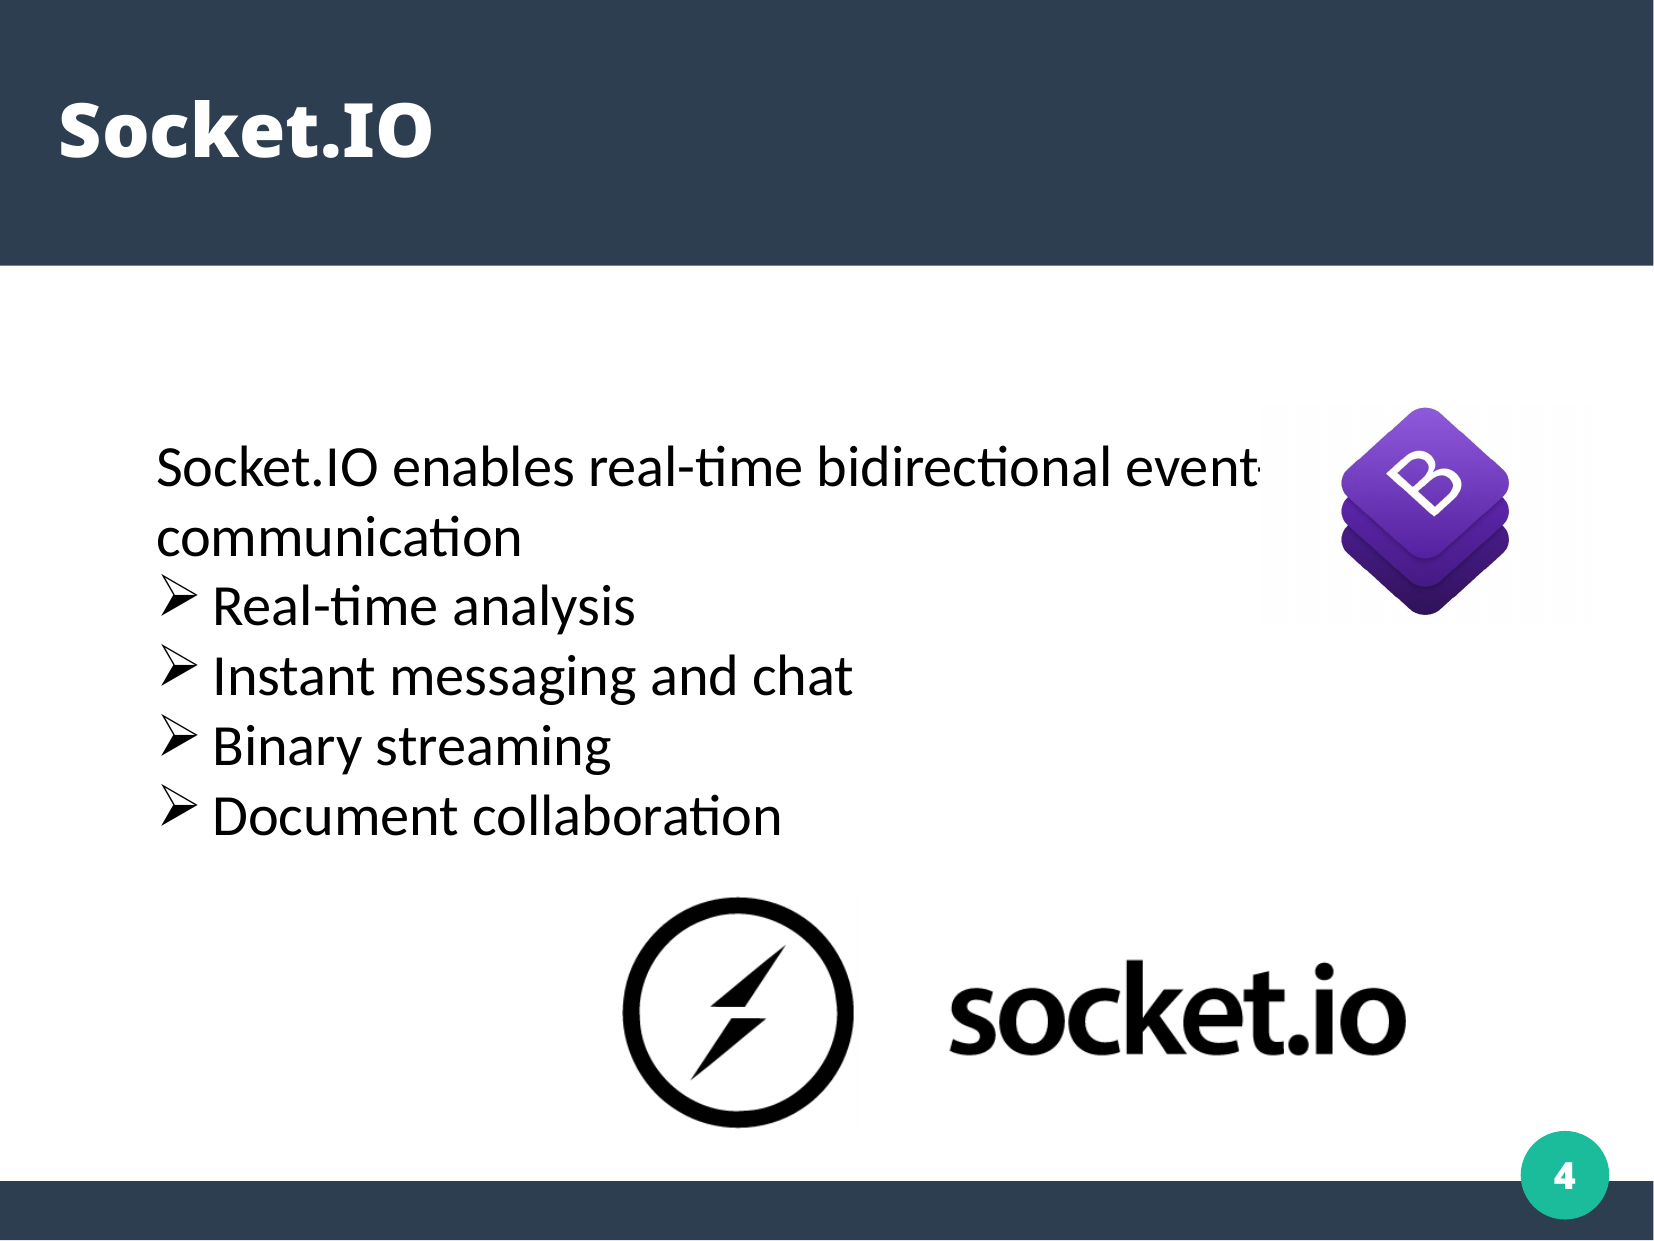

# Socket.IO
Socket.IO enables real-time bidirectional event-based communication
Real-time analysis
Instant messaging and chat
Binary streaming
Document collaboration
4